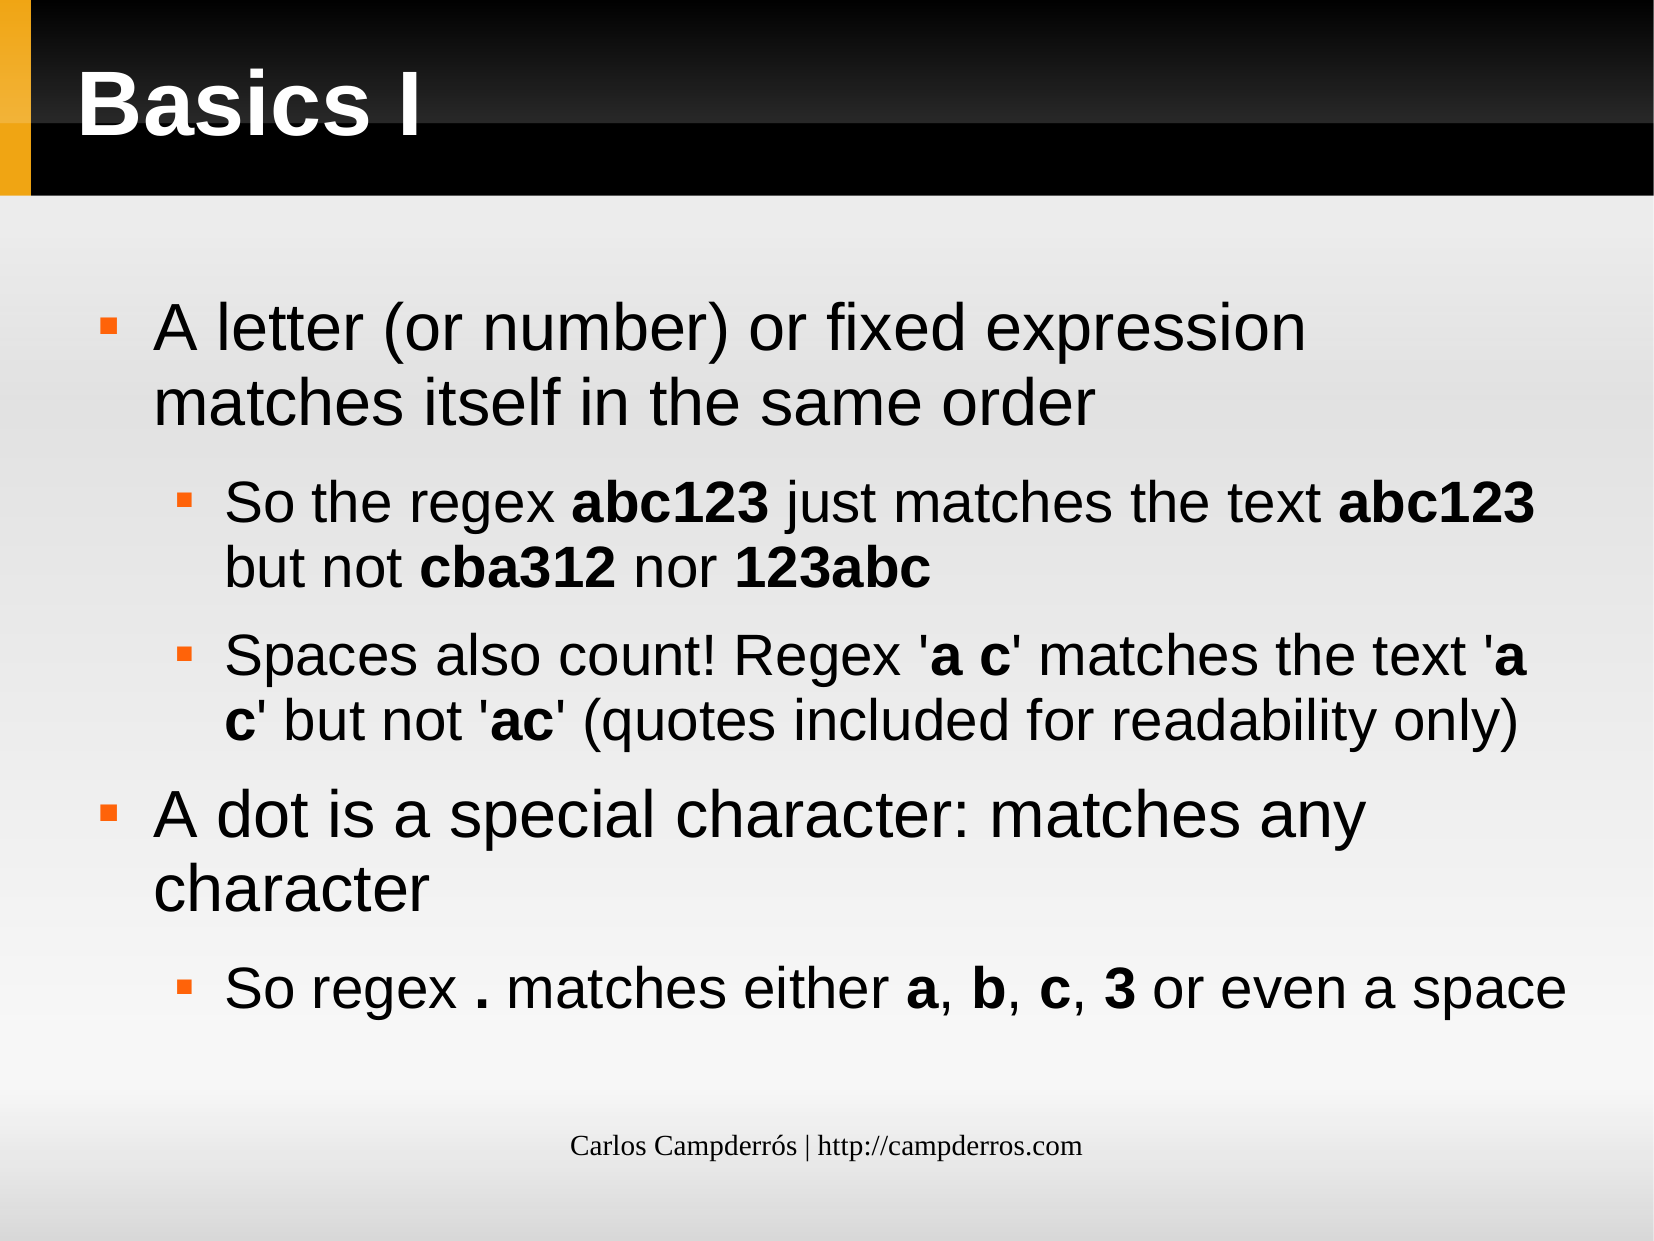

# Basics I
A letter (or number) or fixed expression matches itself in the same order
So the regex abc123 just matches the text abc123 but not cba312 nor 123abc
Spaces also count! Regex 'a c' matches the text 'a c' but not 'ac' (quotes included for readability only)
A dot is a special character: matches any character
So regex . matches either a, b, c, 3 or even a space
Carlos Campderrós | http://campderros.com